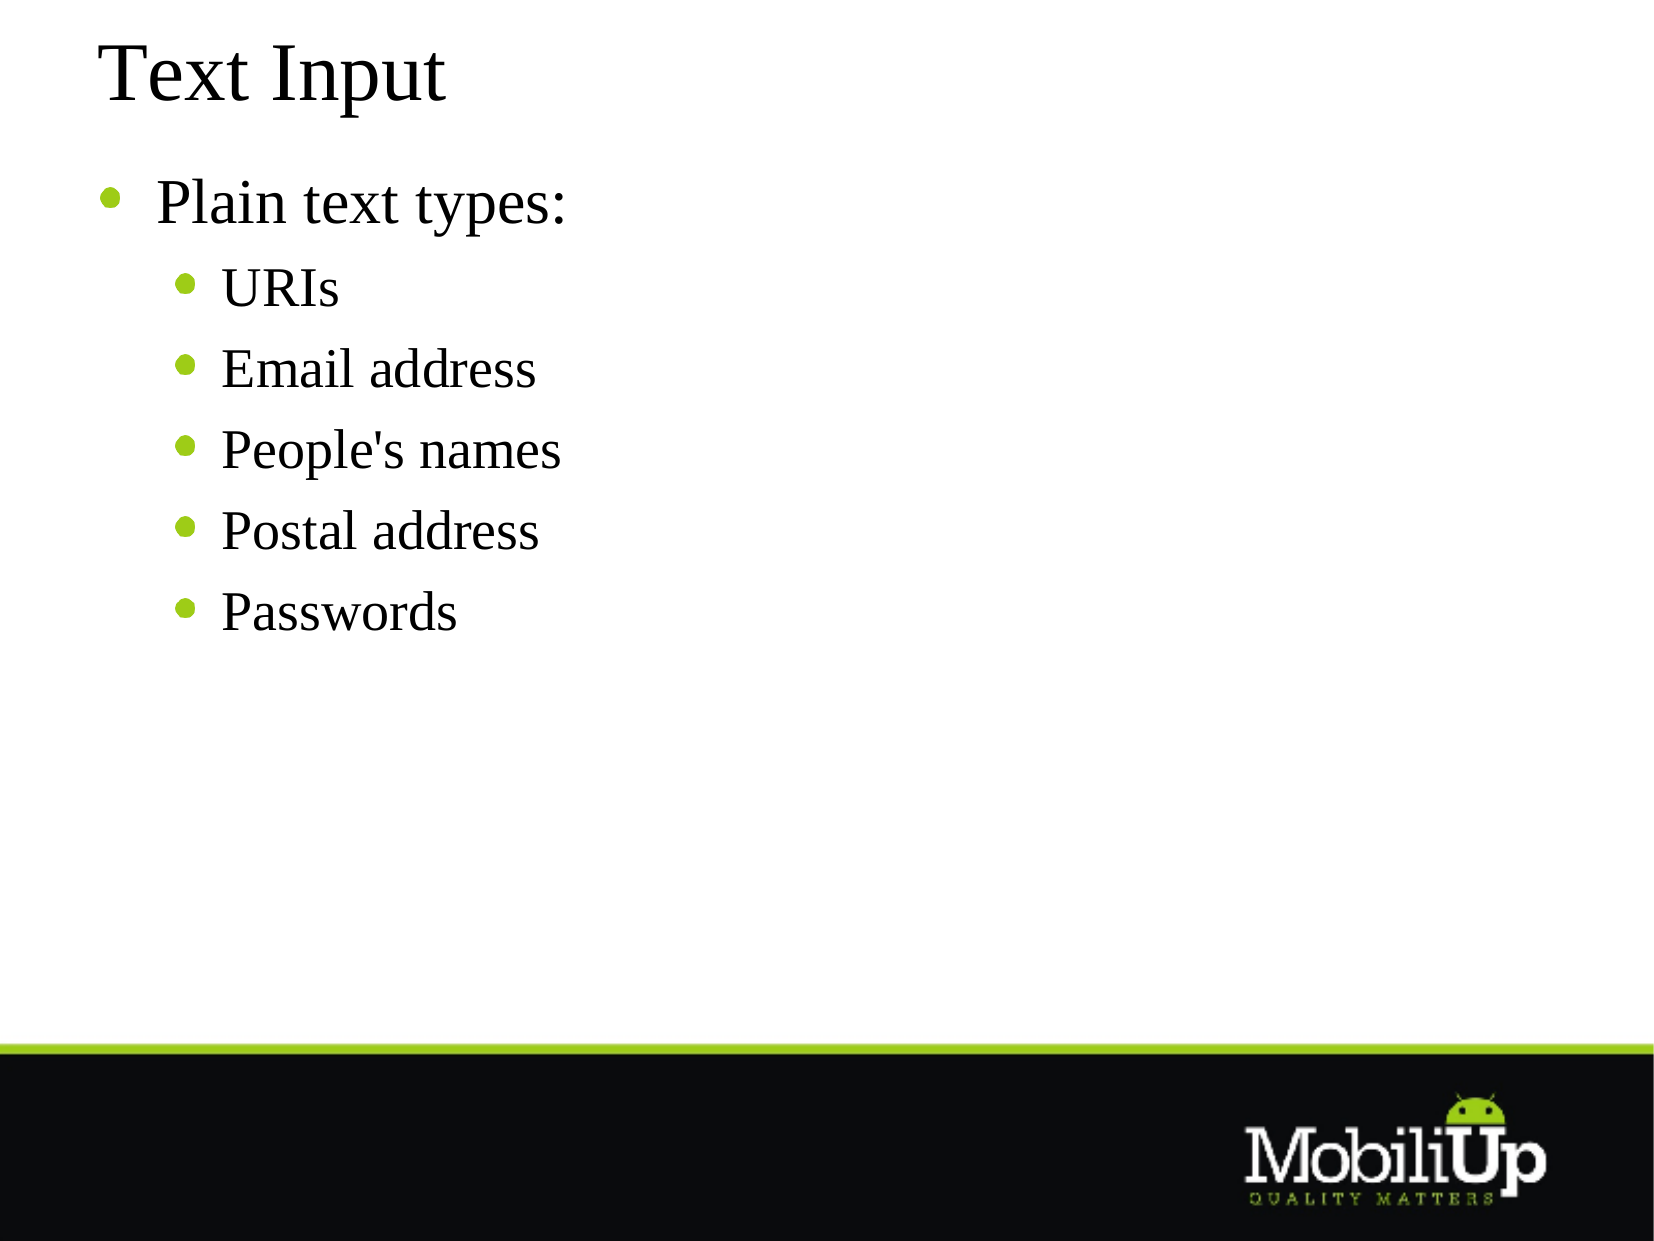

# Text Input
Plain text types:
URIs
Email address
People's names
Postal address
Passwords